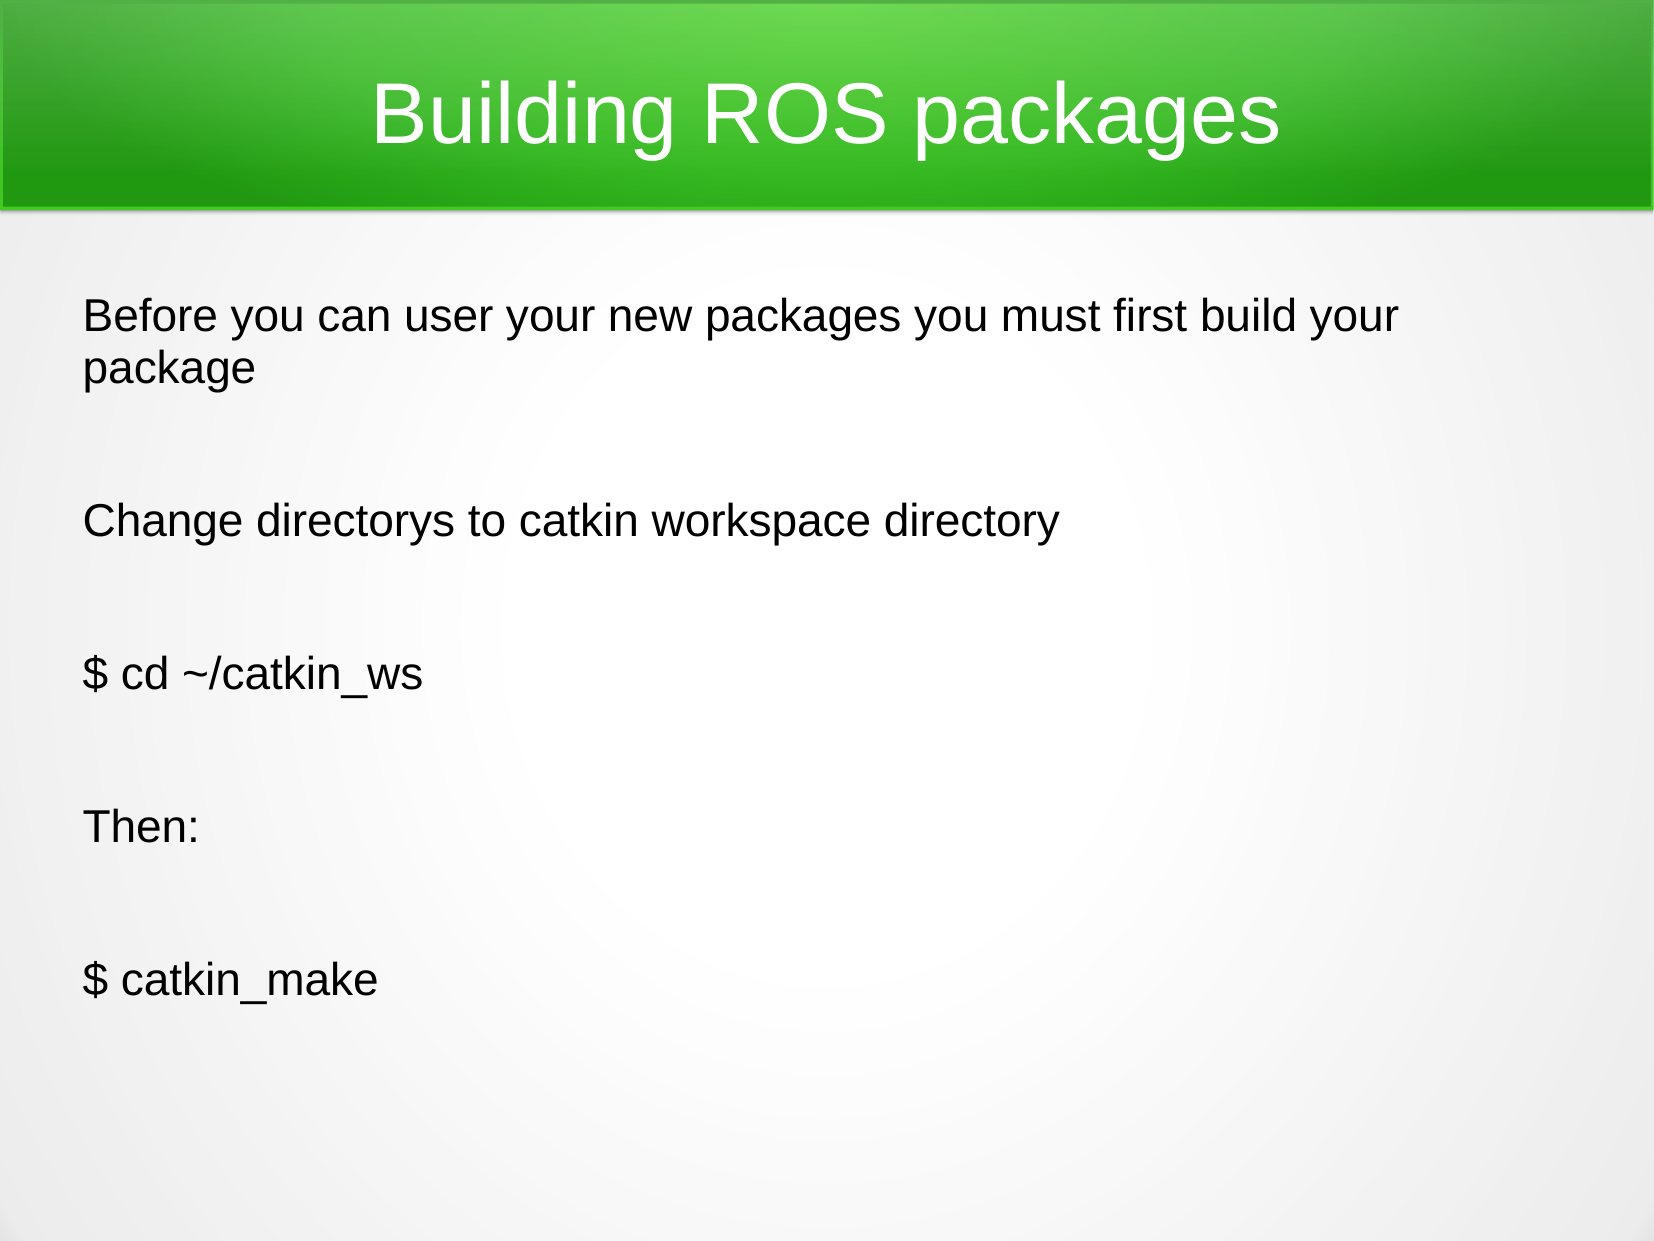

# Building ROS packages
Before you can user your new packages you must first build your package
Change directorys to catkin workspace directory
$ cd ~/catkin_ws
Then:
$ catkin_make